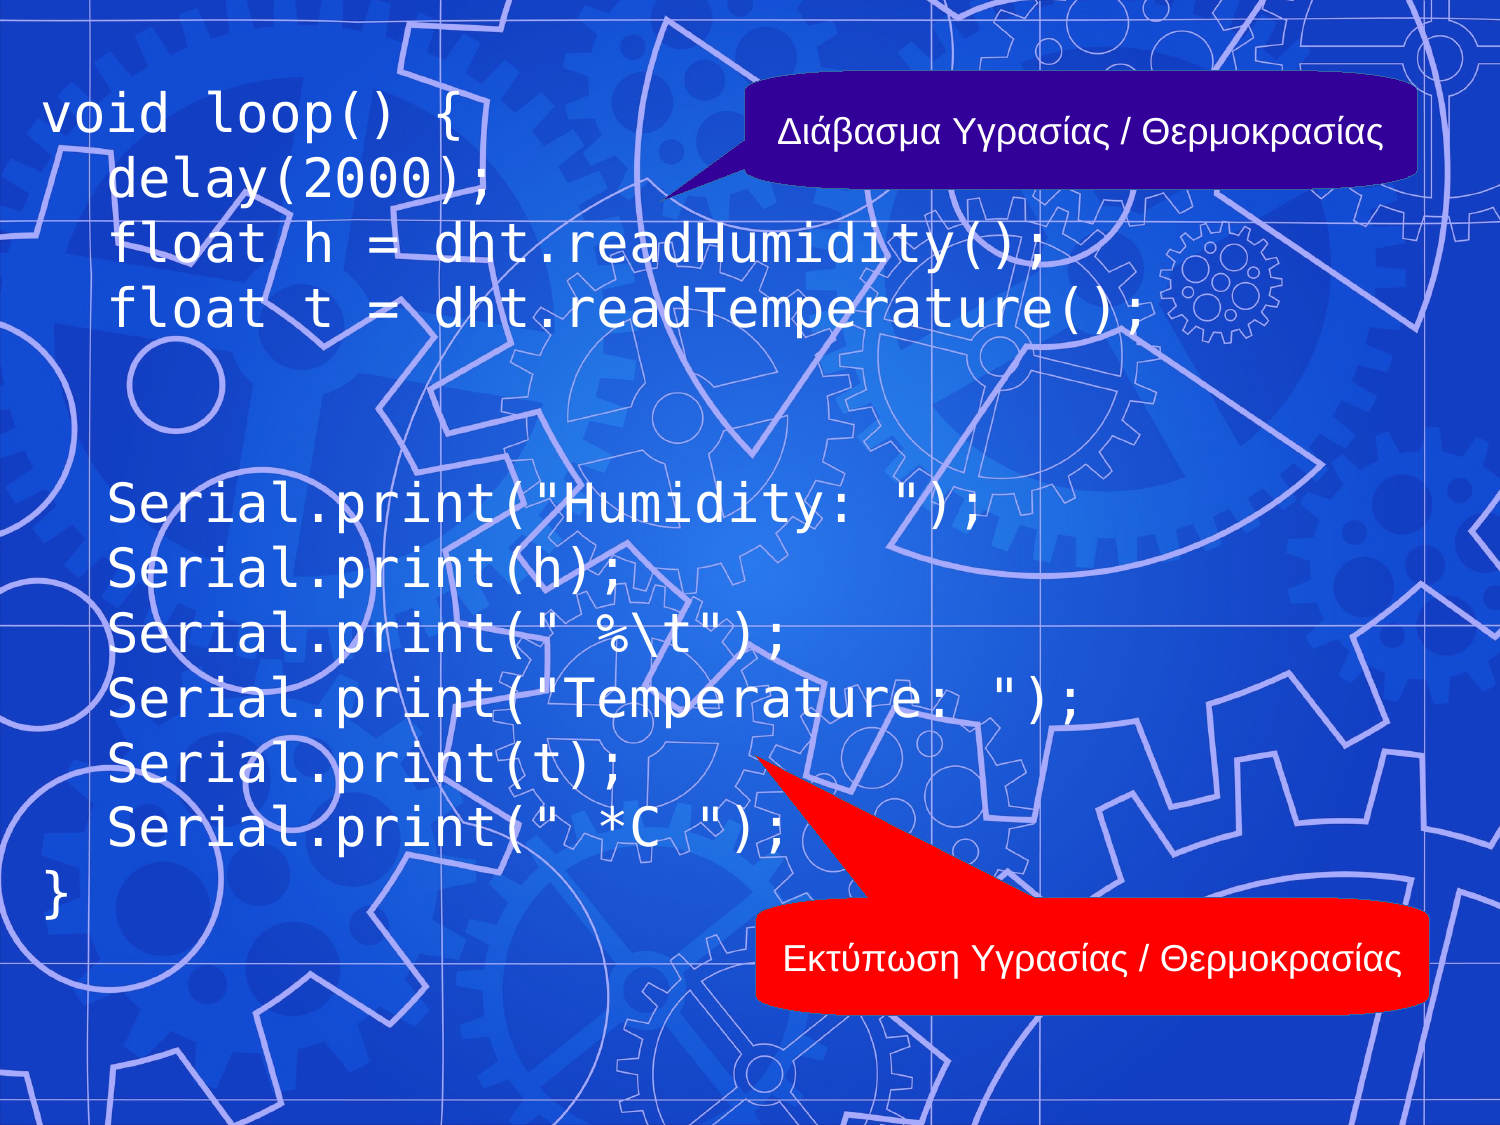

void loop() {
 delay(2000);
 float h = dht.readHumidity();
 float t = dht.readTemperature();
 Serial.print("Humidity: ");
 Serial.print(h);
 Serial.print(" %\t");
 Serial.print("Temperature: ");
 Serial.print(t);
 Serial.print(" *C ");
}
Διάβασμα Υγρασίας / Θερμοκρασίας
Εκτύπωση Υγρασίας / Θερμοκρασίας